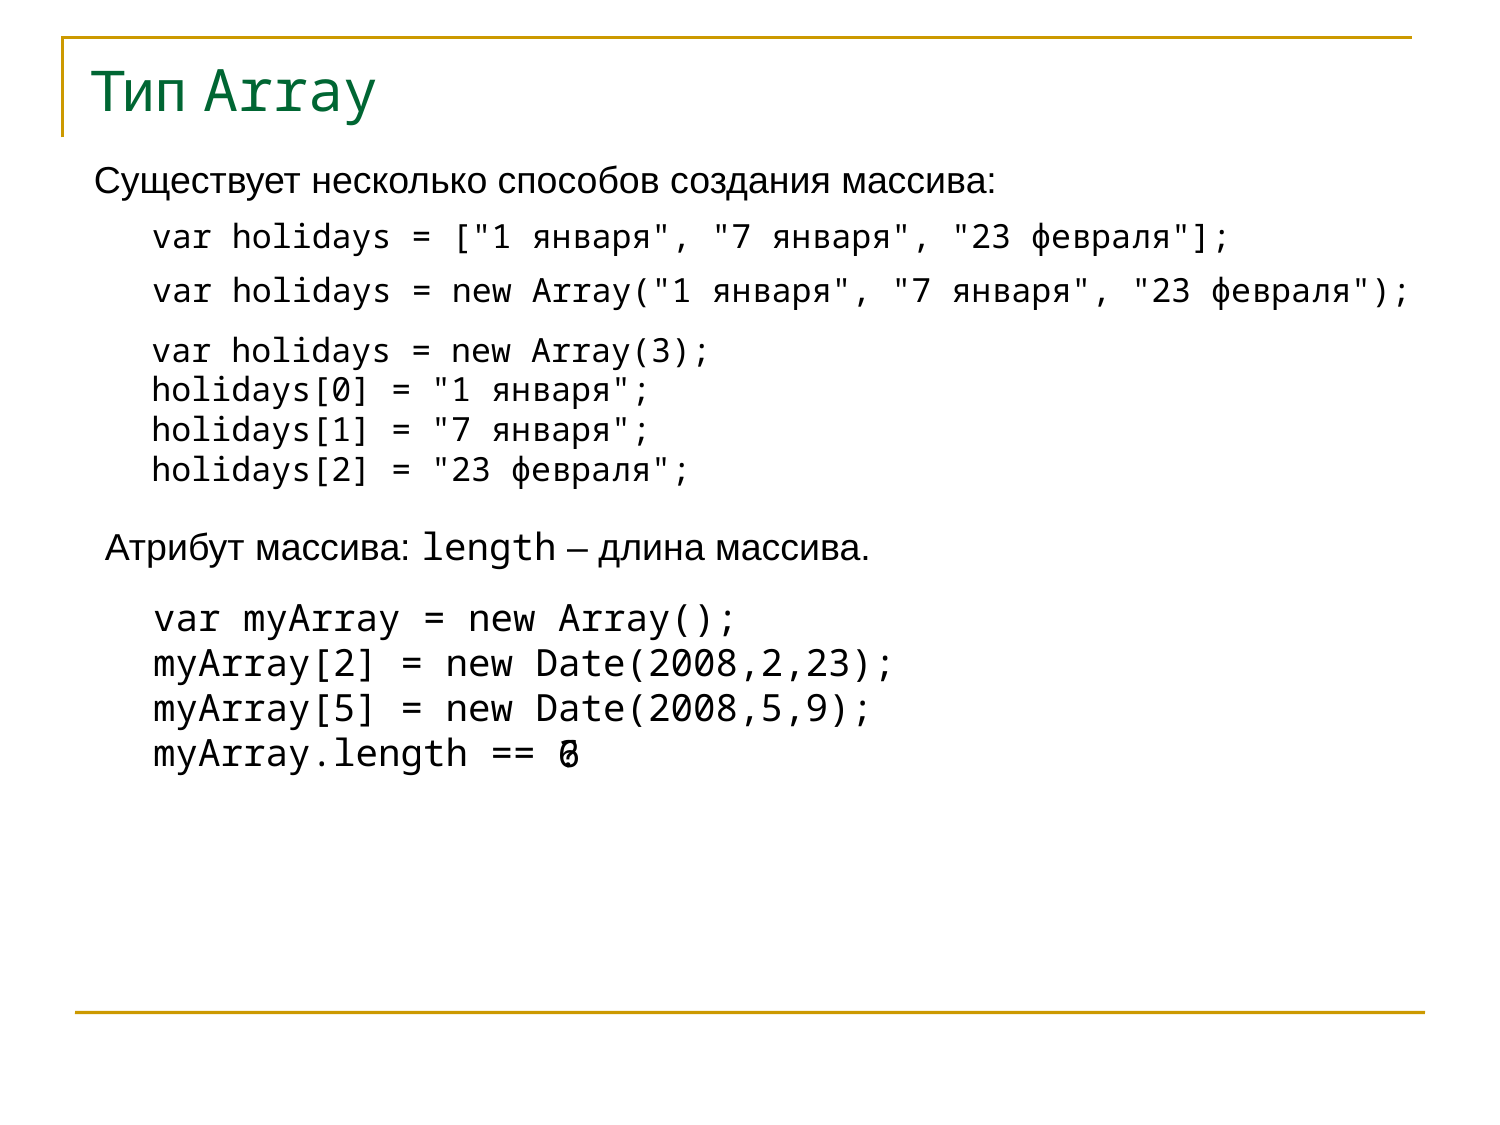

# Тип Array
Существует несколько способов создания массива:
var holidays = ["1 января", "7 января", "23 февраля"];
var holidays = new Array("1 января", "7 января", "23 февраля");
var holidays = new Array(3);
holidays[0] = "1 января";
holidays[1] = "7 января";
holidays[2] = "23 февраля";
Атрибут массива: length – длина массива.
var myArray = new Array();
myArray[2] = new Date(2008,2,23);
myArray[5] = new Date(2008,5,9);
myArray.length ==
6
?